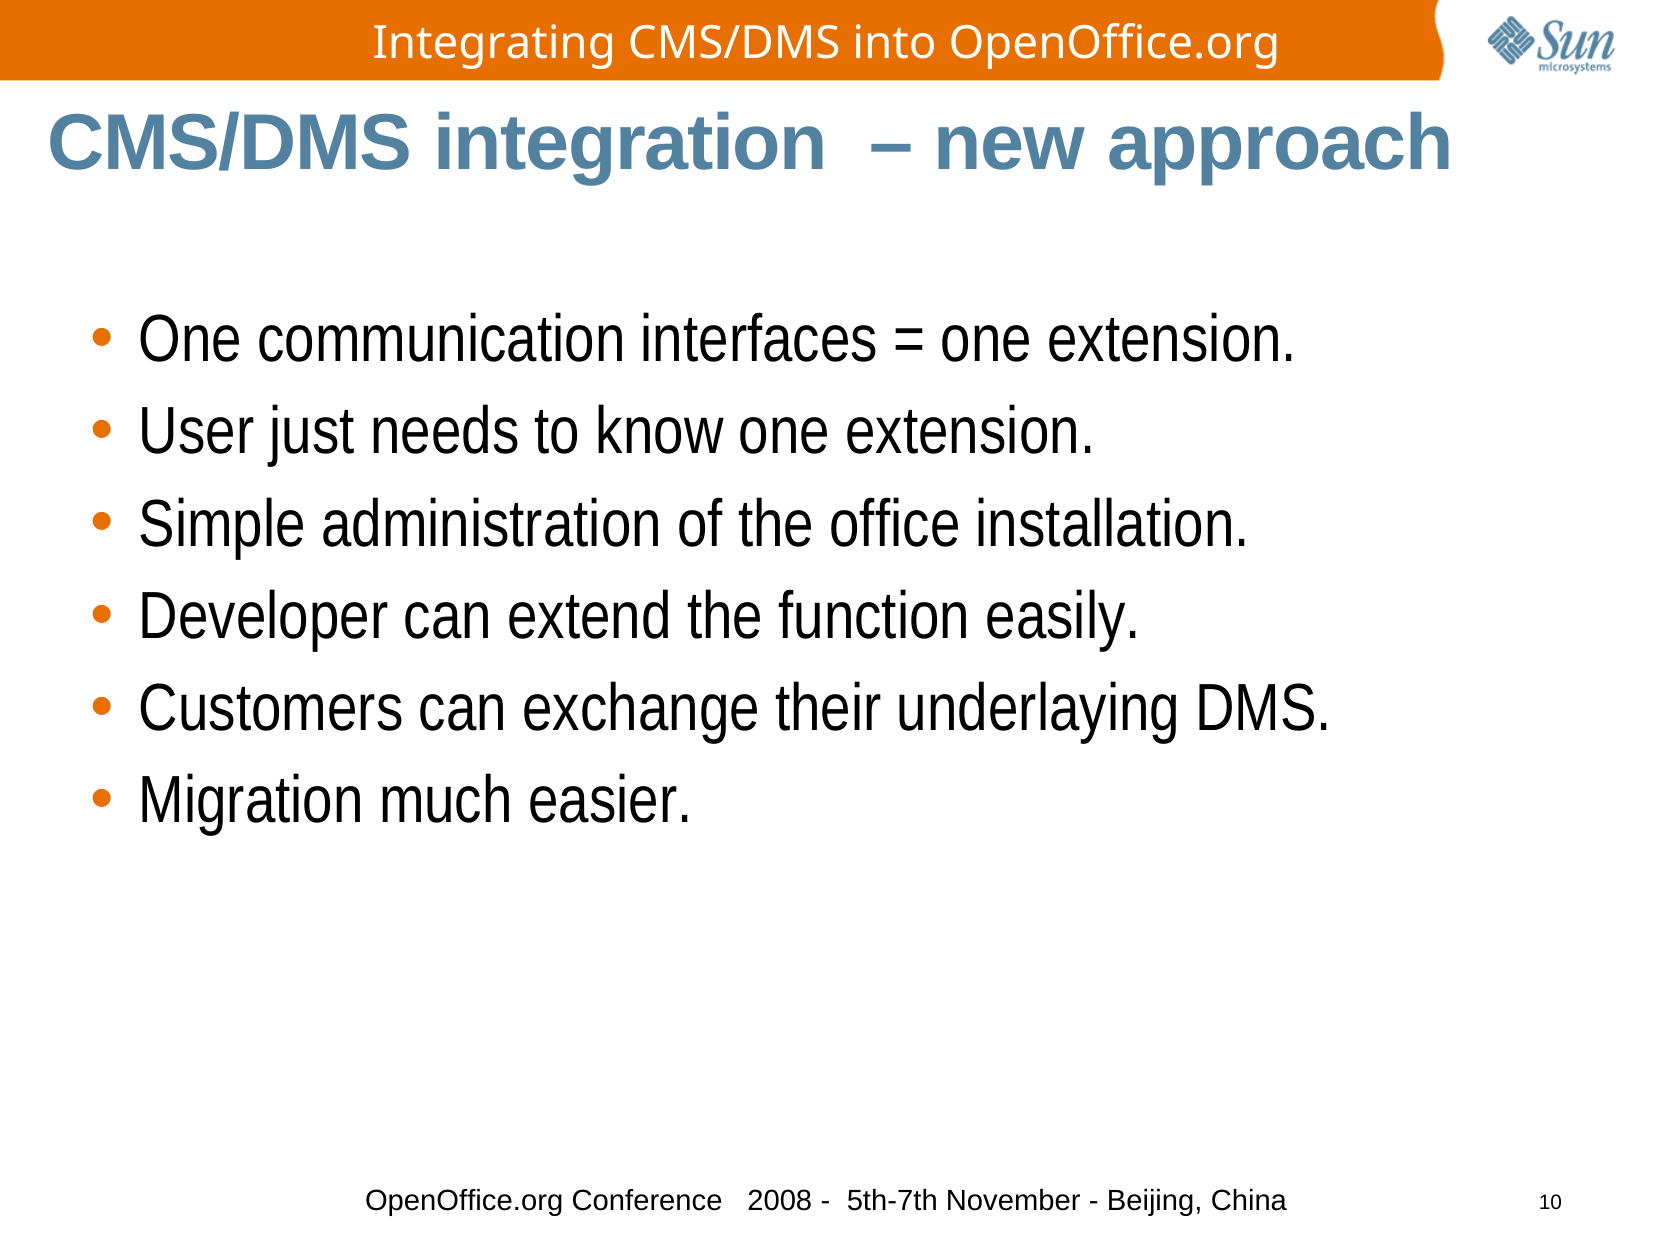

# CMS/DMS integration – new approach
One communication interfaces = one extension.
User just needs to know one extension.
Simple administration of the office installation.
Developer can extend the function easily.
Customers can exchange their underlaying DMS.
Migration much easier.